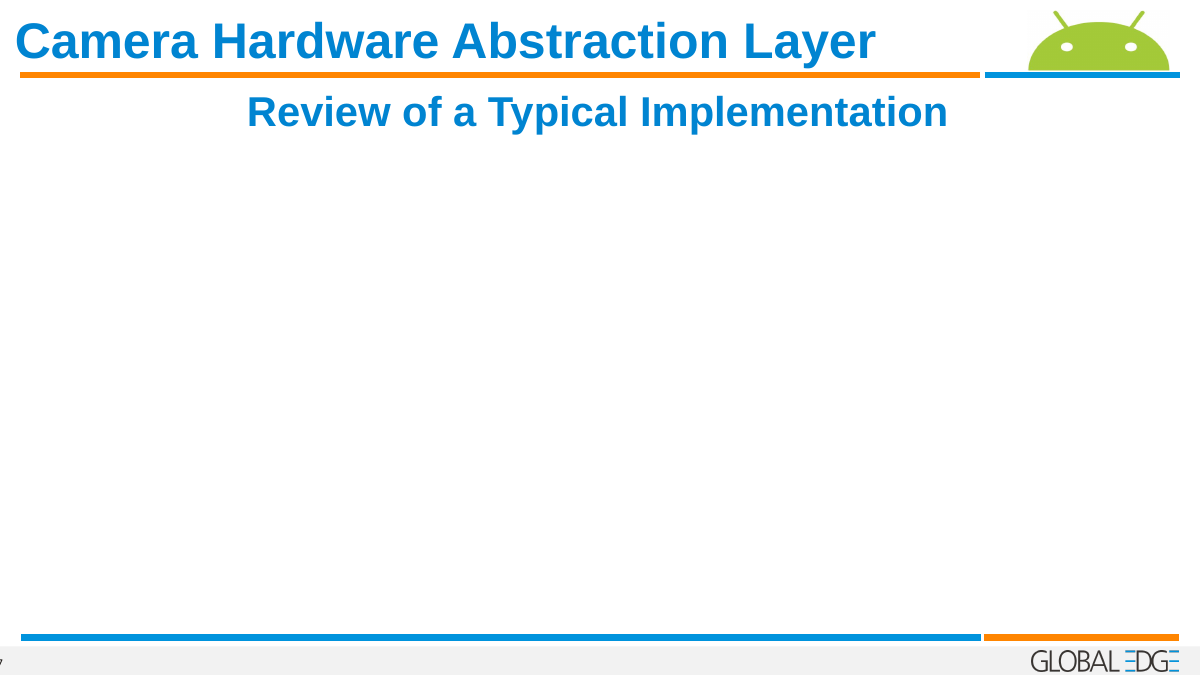

Camera Hardware Abstraction Layer
Review of a Typical Implementation